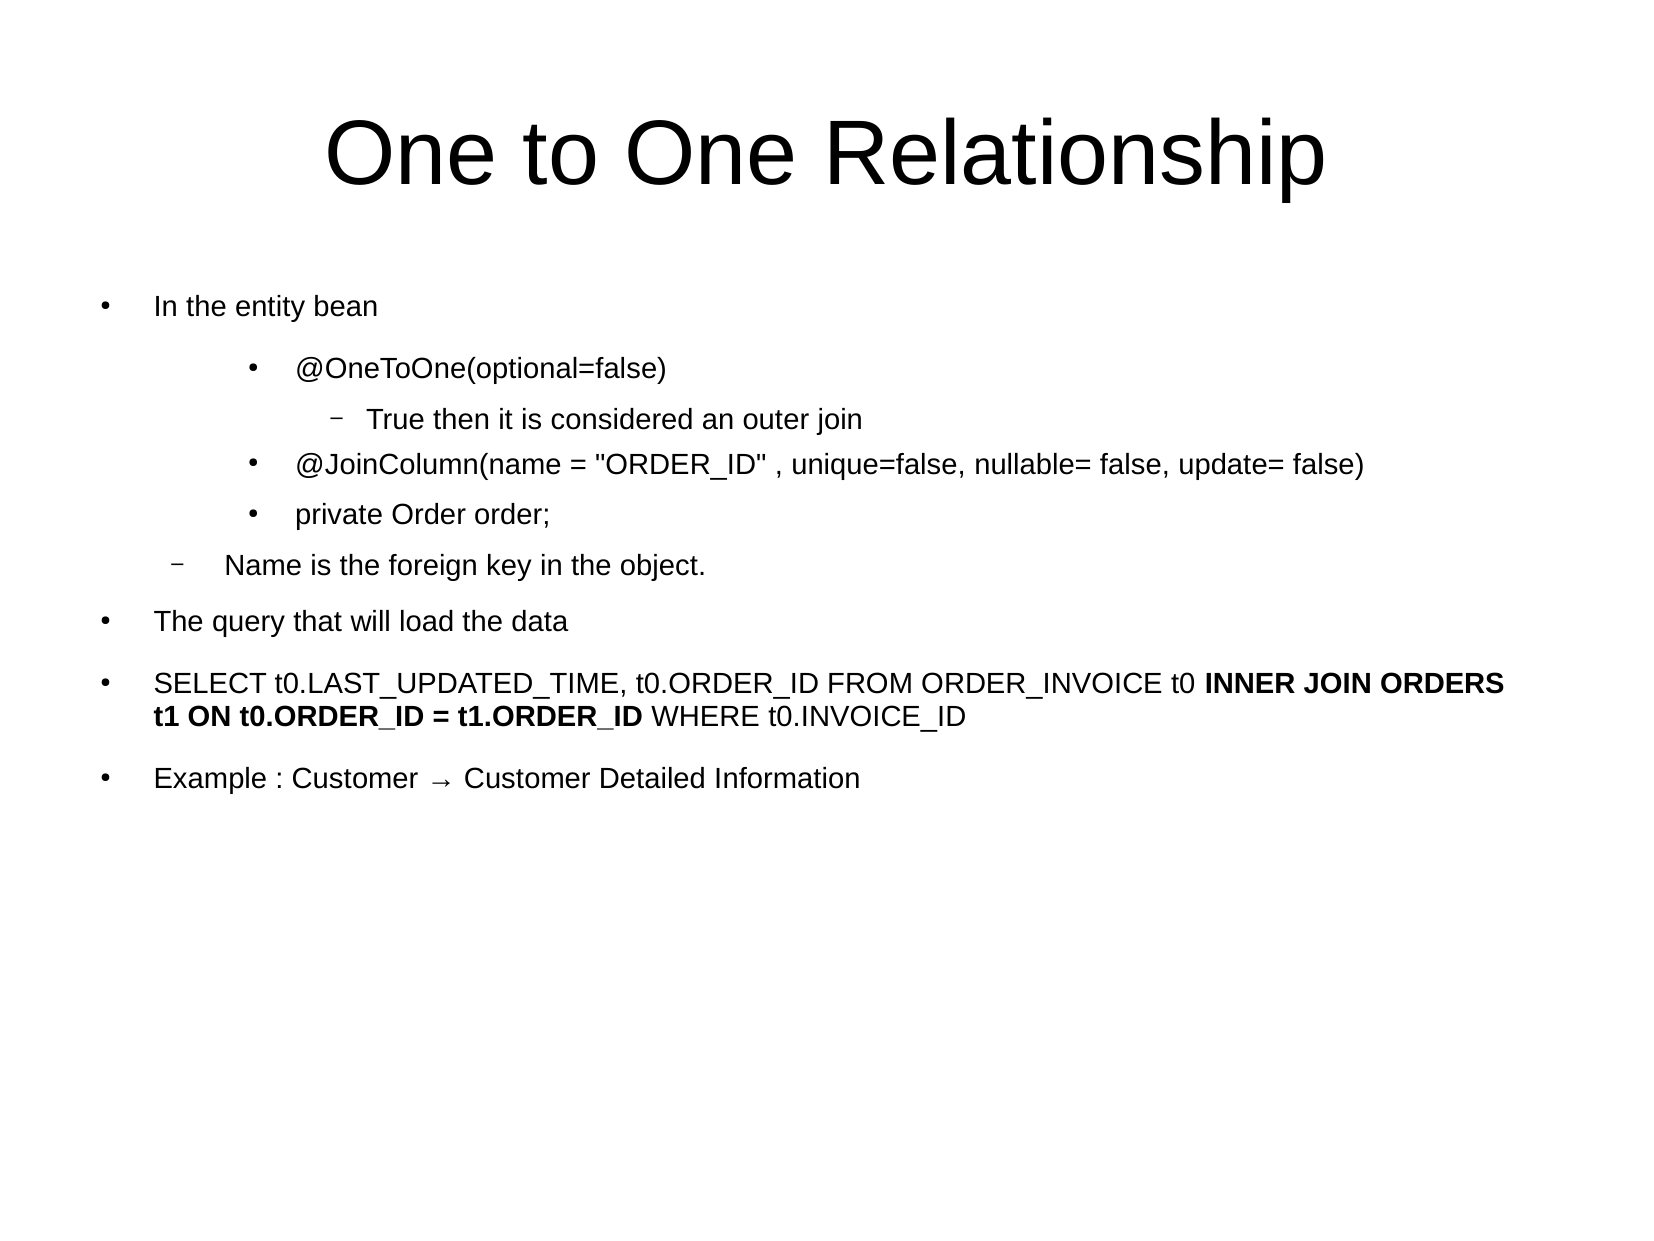

# One to One Relationship
In the entity bean
@OneToOne(optional=false)
True then it is considered an outer join
@JoinColumn(name = "ORDER_ID" , unique=false, nullable= false, update= false)
private Order order;
Name is the foreign key in the object.
The query that will load the data
SELECT t0.LAST_UPDATED_TIME, t0.ORDER_ID FROM ORDER_INVOICE t0 INNER JOIN ORDERS t1 ON t0.ORDER_ID = t1.ORDER_ID WHERE t0.INVOICE_ID
Example : Customer → Customer Detailed Information